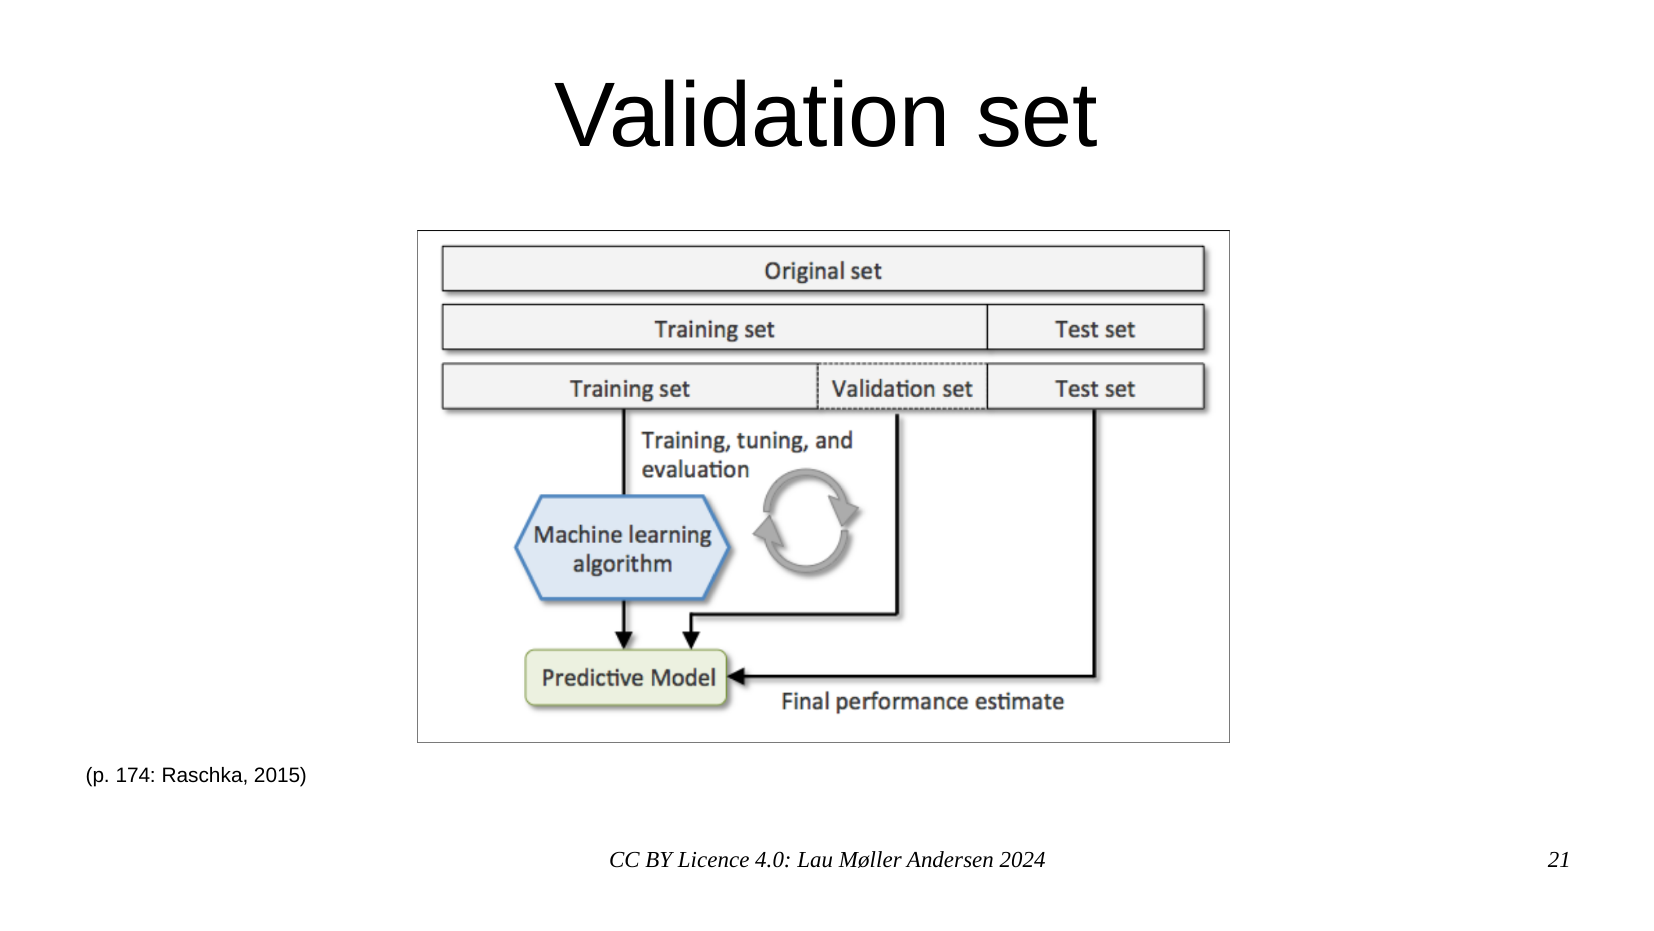

# Validation set
(p. 174: Raschka, 2015)
CC BY Licence 4.0: Lau Møller Andersen 2024
21